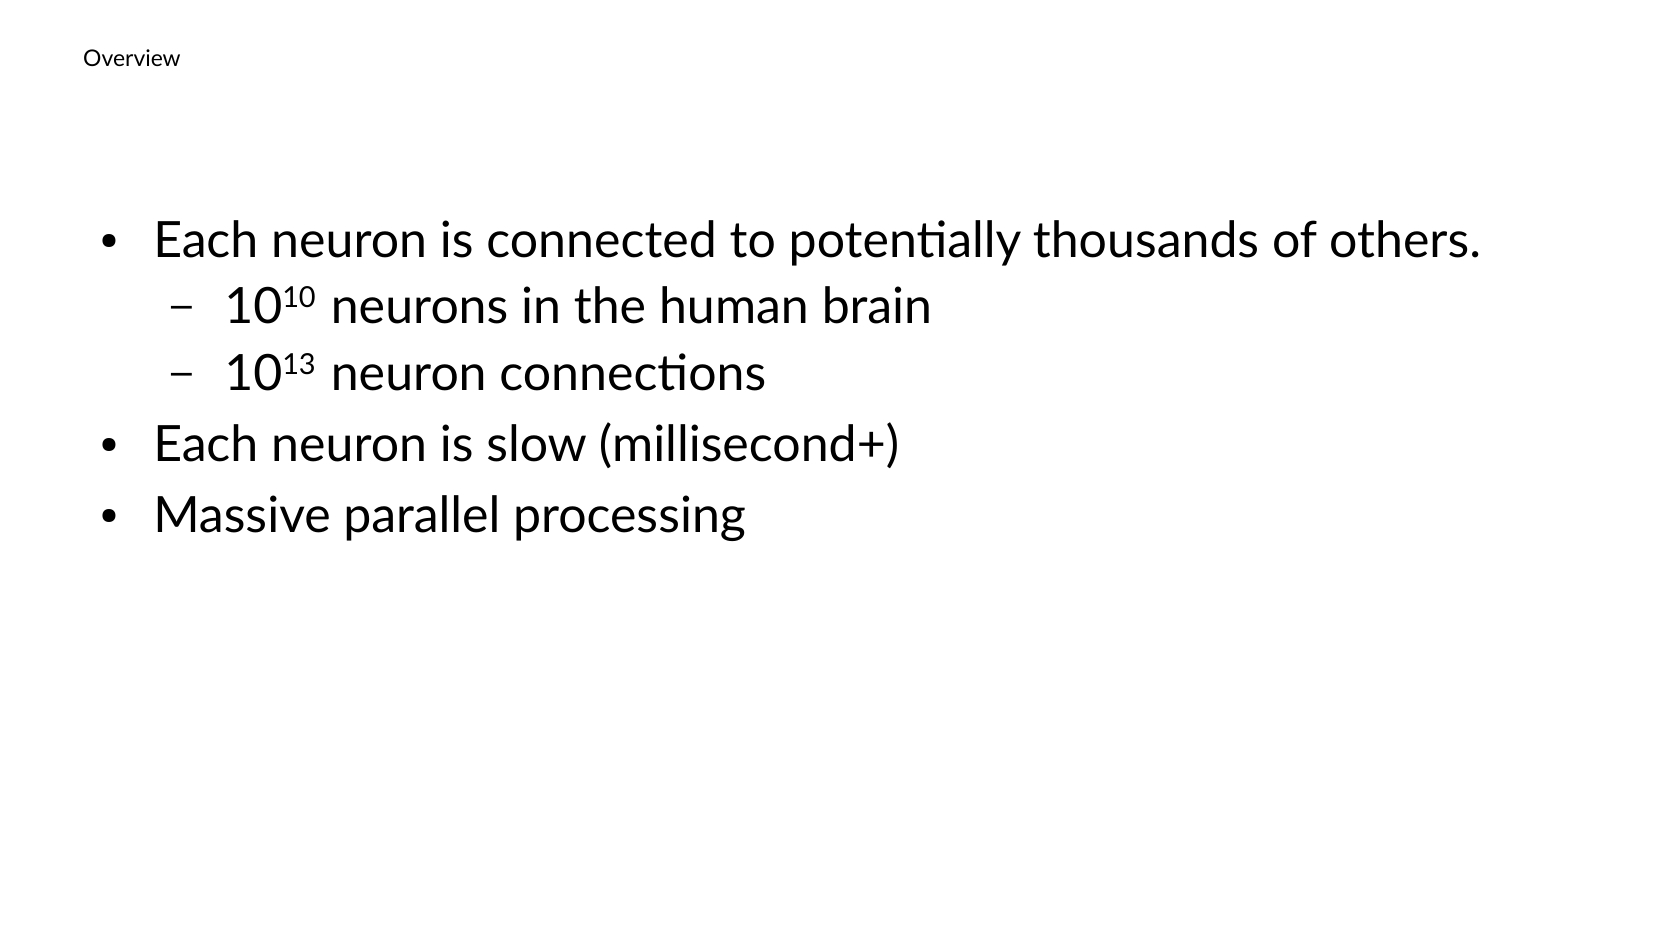

# Overview
Each neuron is connected to potentially thousands of others.
1010 neurons in the human brain
1013 neuron connections
Each neuron is slow (millisecond+)
Massive parallel processing